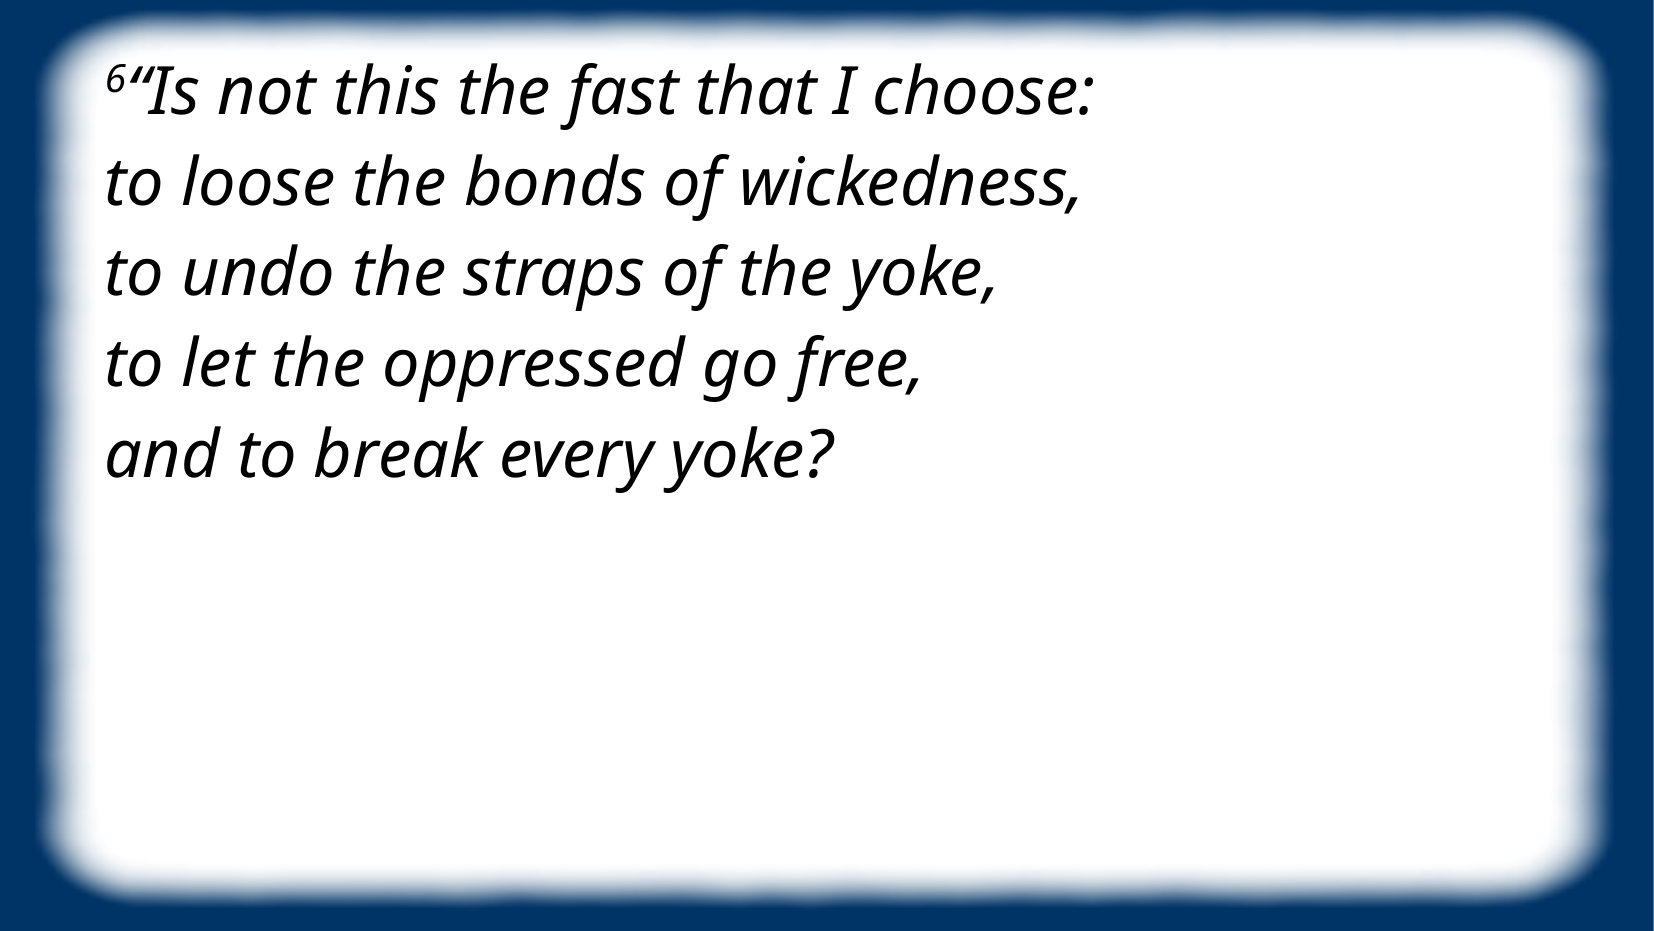

6“Is not this the fast that I choose:
to loose the bonds of wickedness,
to undo the straps of the yoke,
to let the oppressed go free,
and to break every yoke?